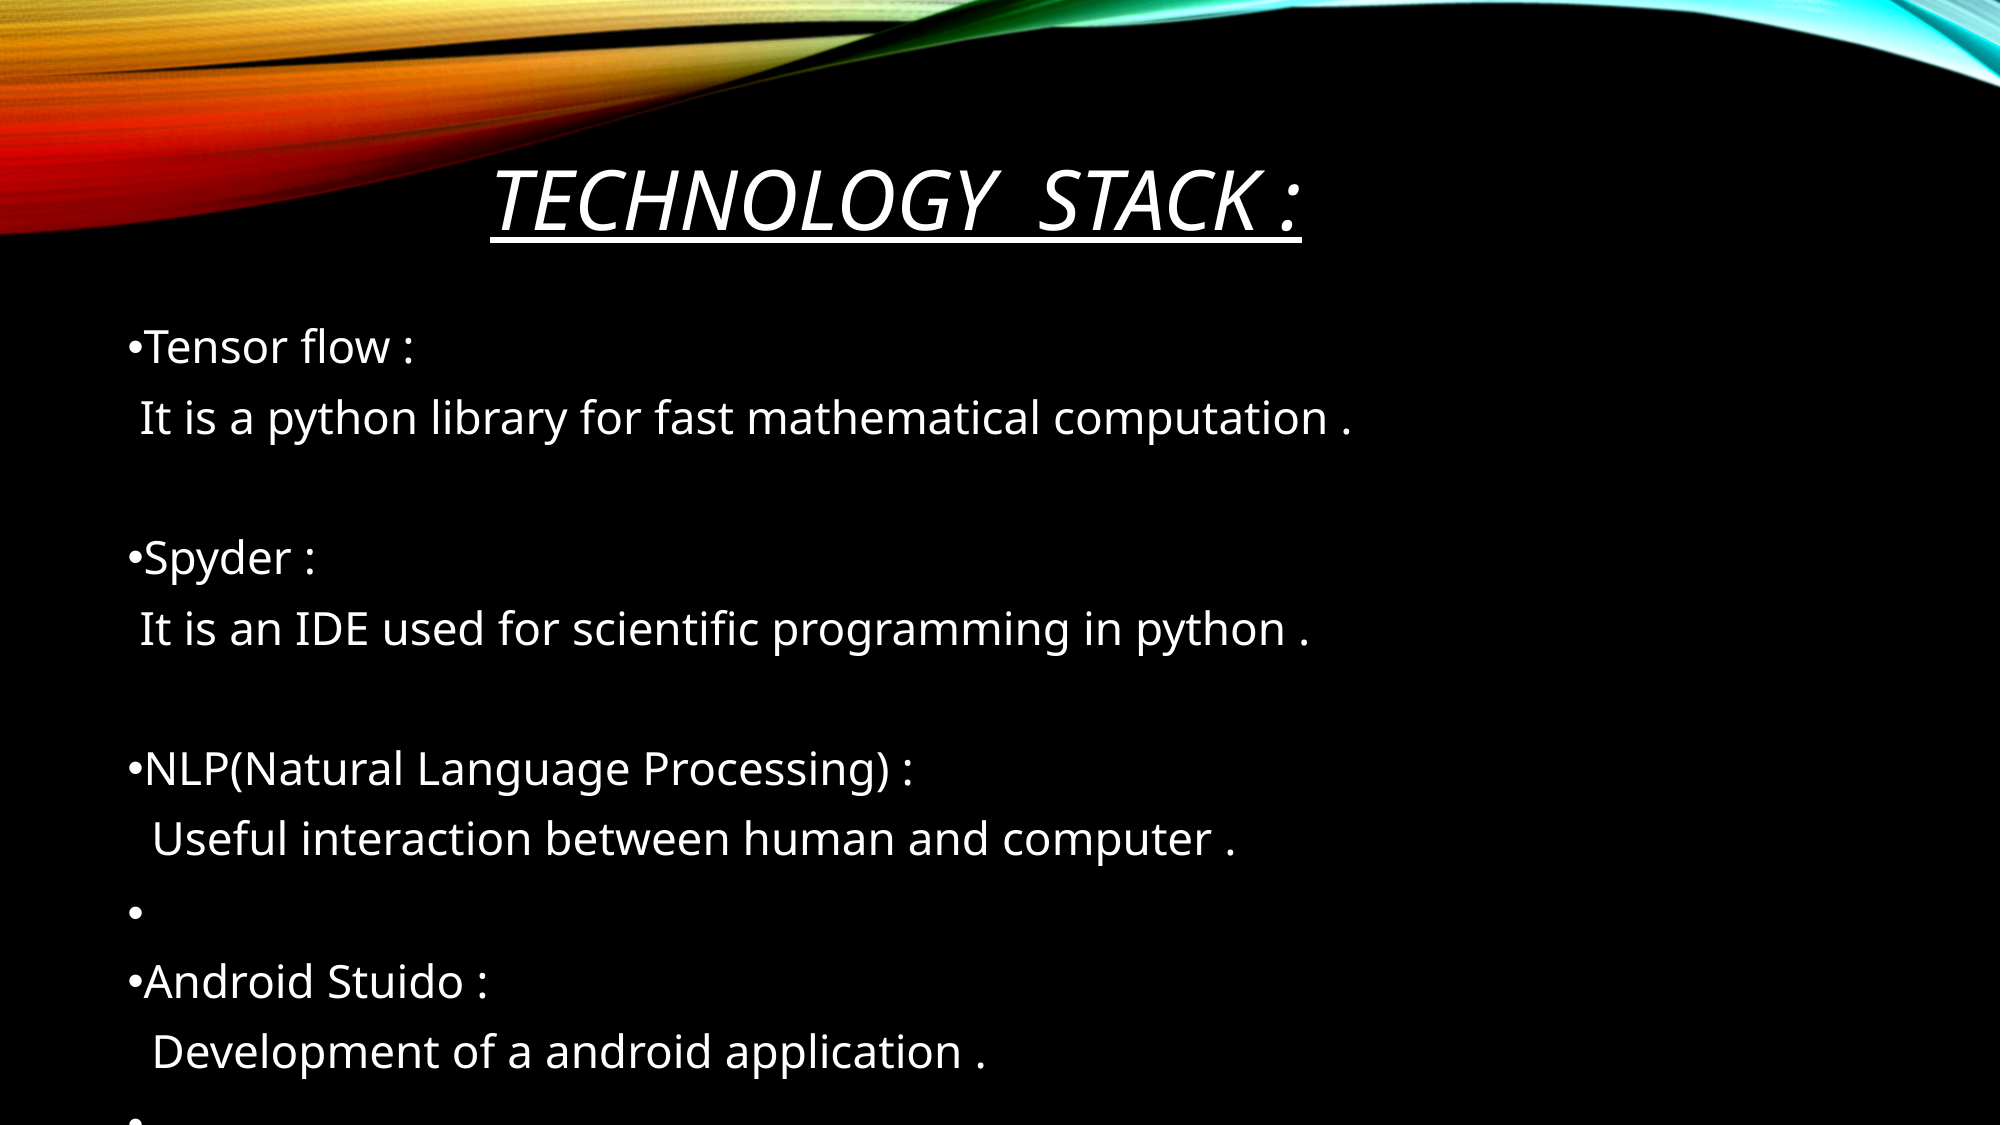

# Technology stack :
Tensor flow :
 It is a python library for fast mathematical computation .
Spyder :
 It is an IDE used for scientific programming in python .
NLP(Natural Language Processing) :
 Useful interaction between human and computer .
Android Stuido :
 Development of a android application .